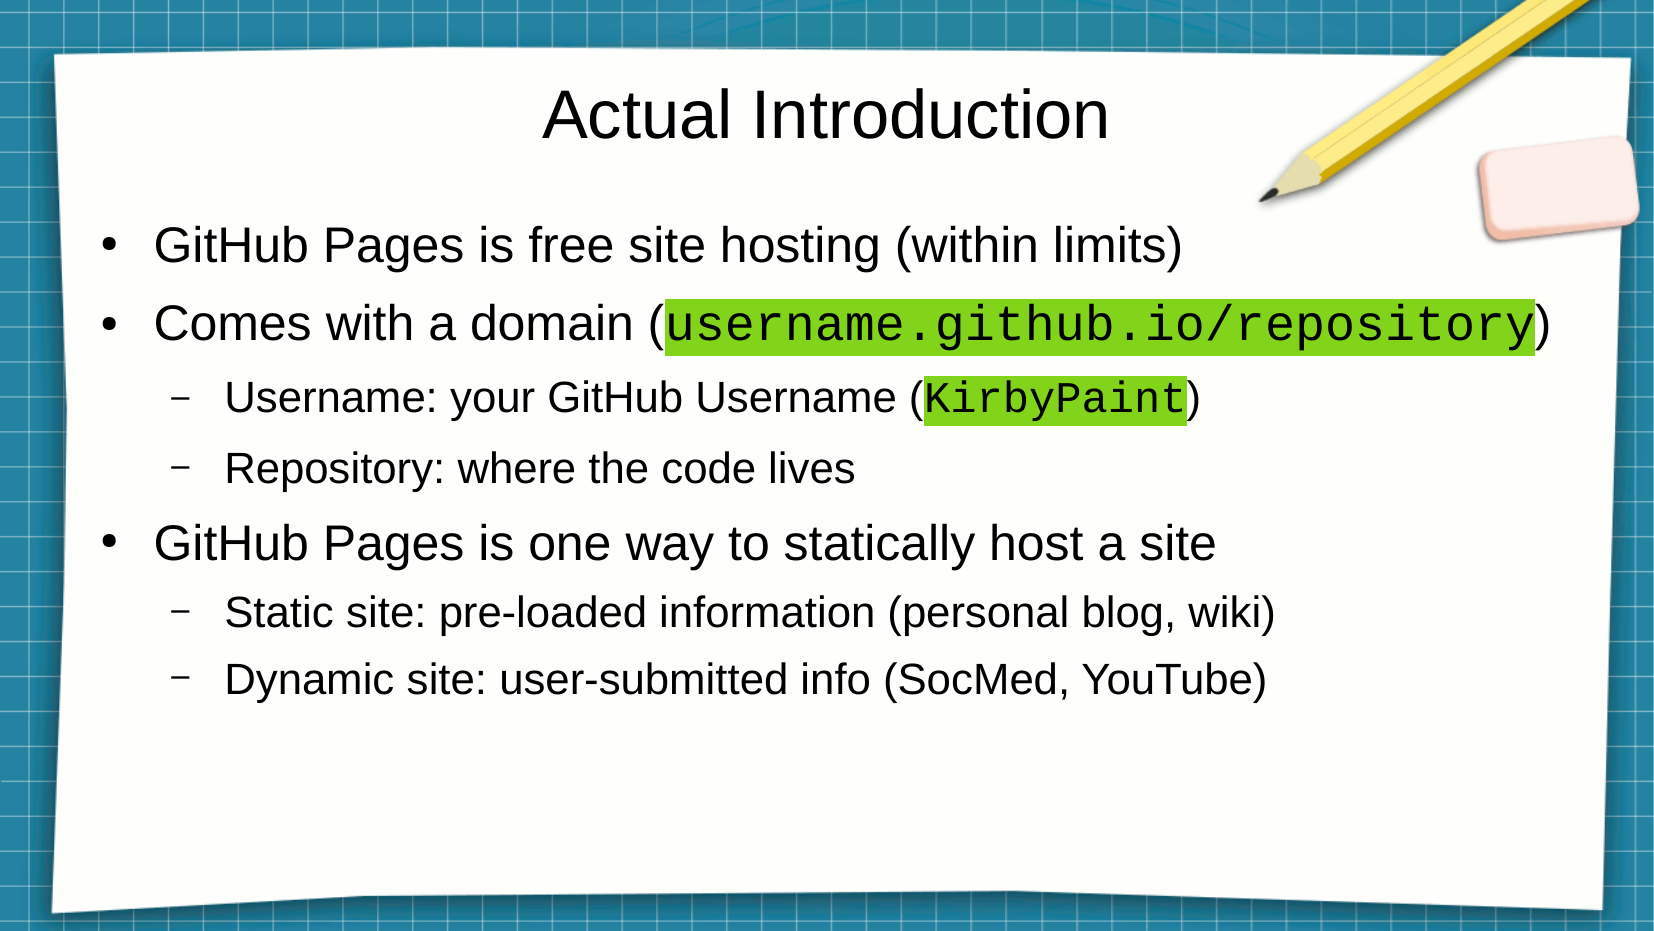

# Actual Introduction
GitHub Pages is free site hosting (within limits)
Comes with a domain (username.github.io/repository)
Username: your GitHub Username (KirbyPaint)
Repository: where the code lives
GitHub Pages is one way to statically host a site
Static site: pre-loaded information (personal blog, wiki)
Dynamic site: user-submitted info (SocMed, YouTube)